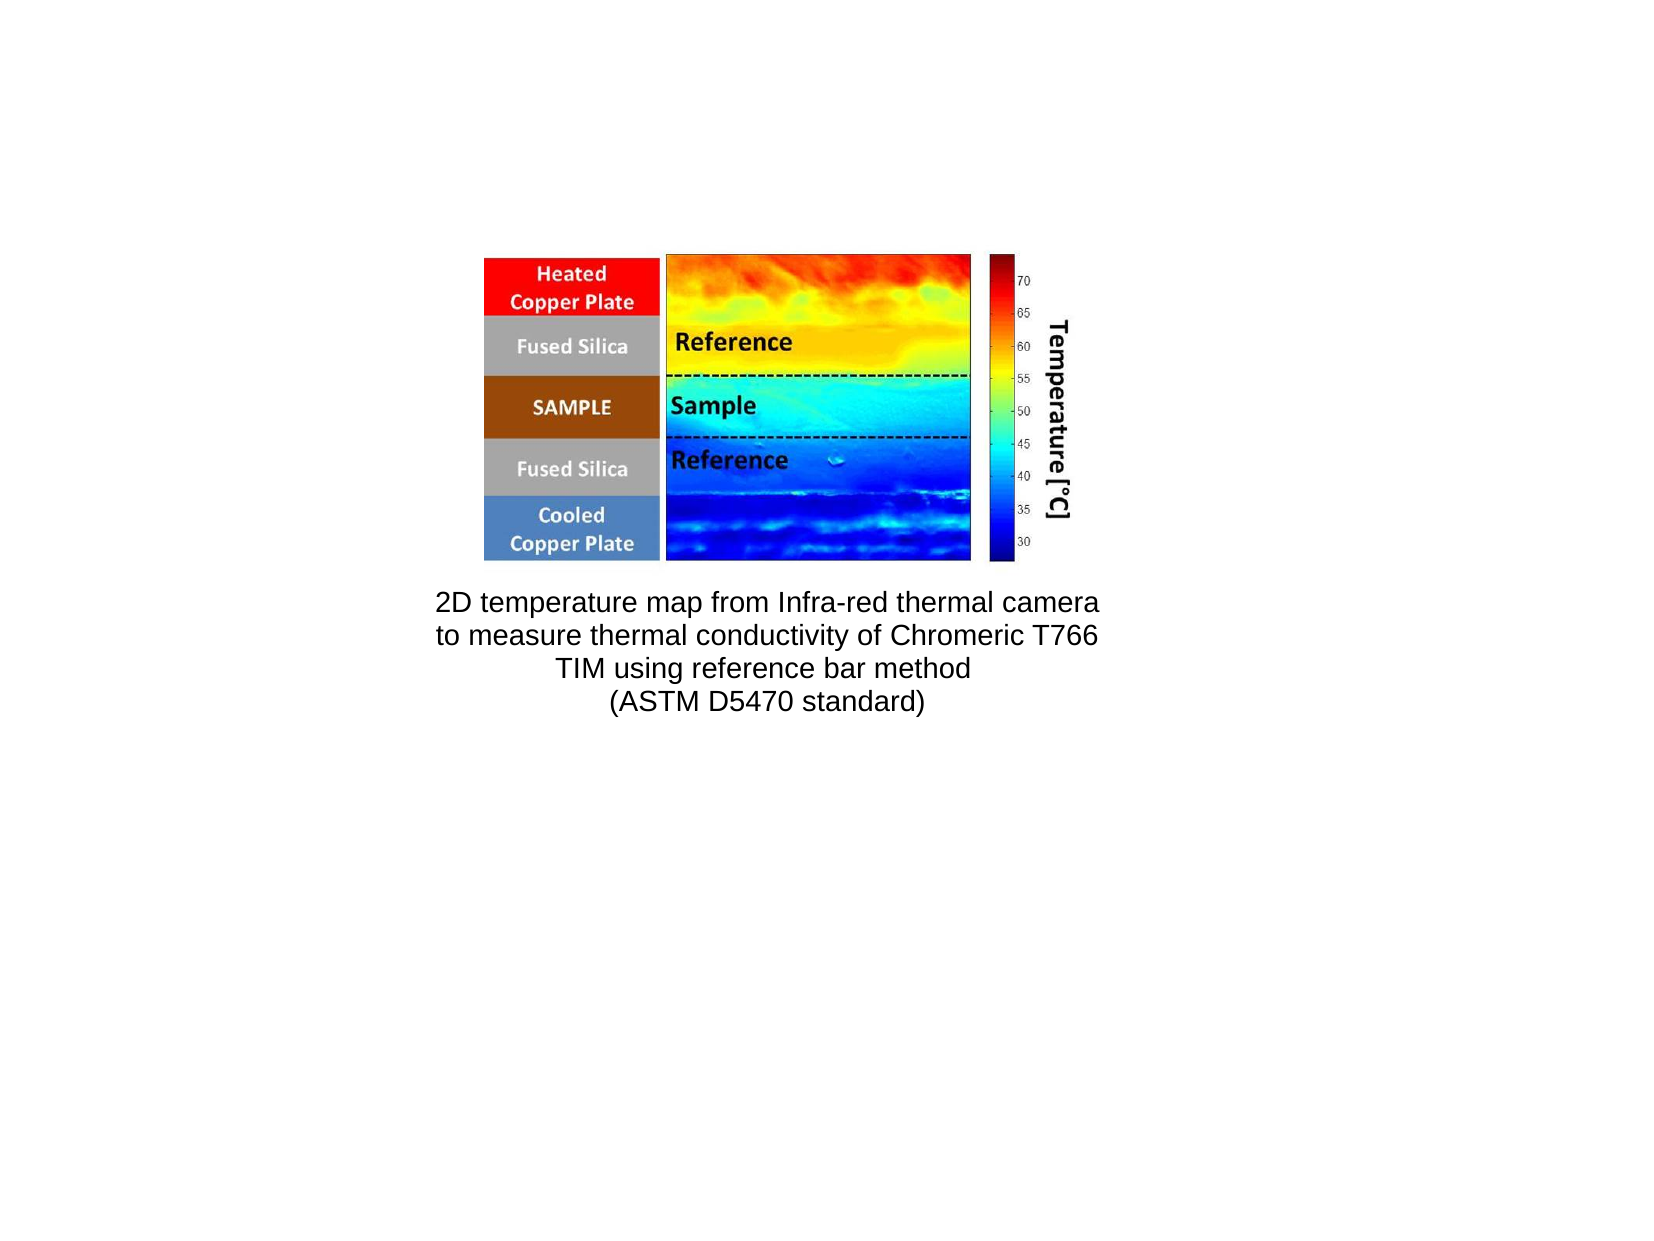

2D temperature map from Infra-red thermal camera to measure thermal conductivity of Chromeric T766 TIM using reference bar method
(ASTM D5470 standard)